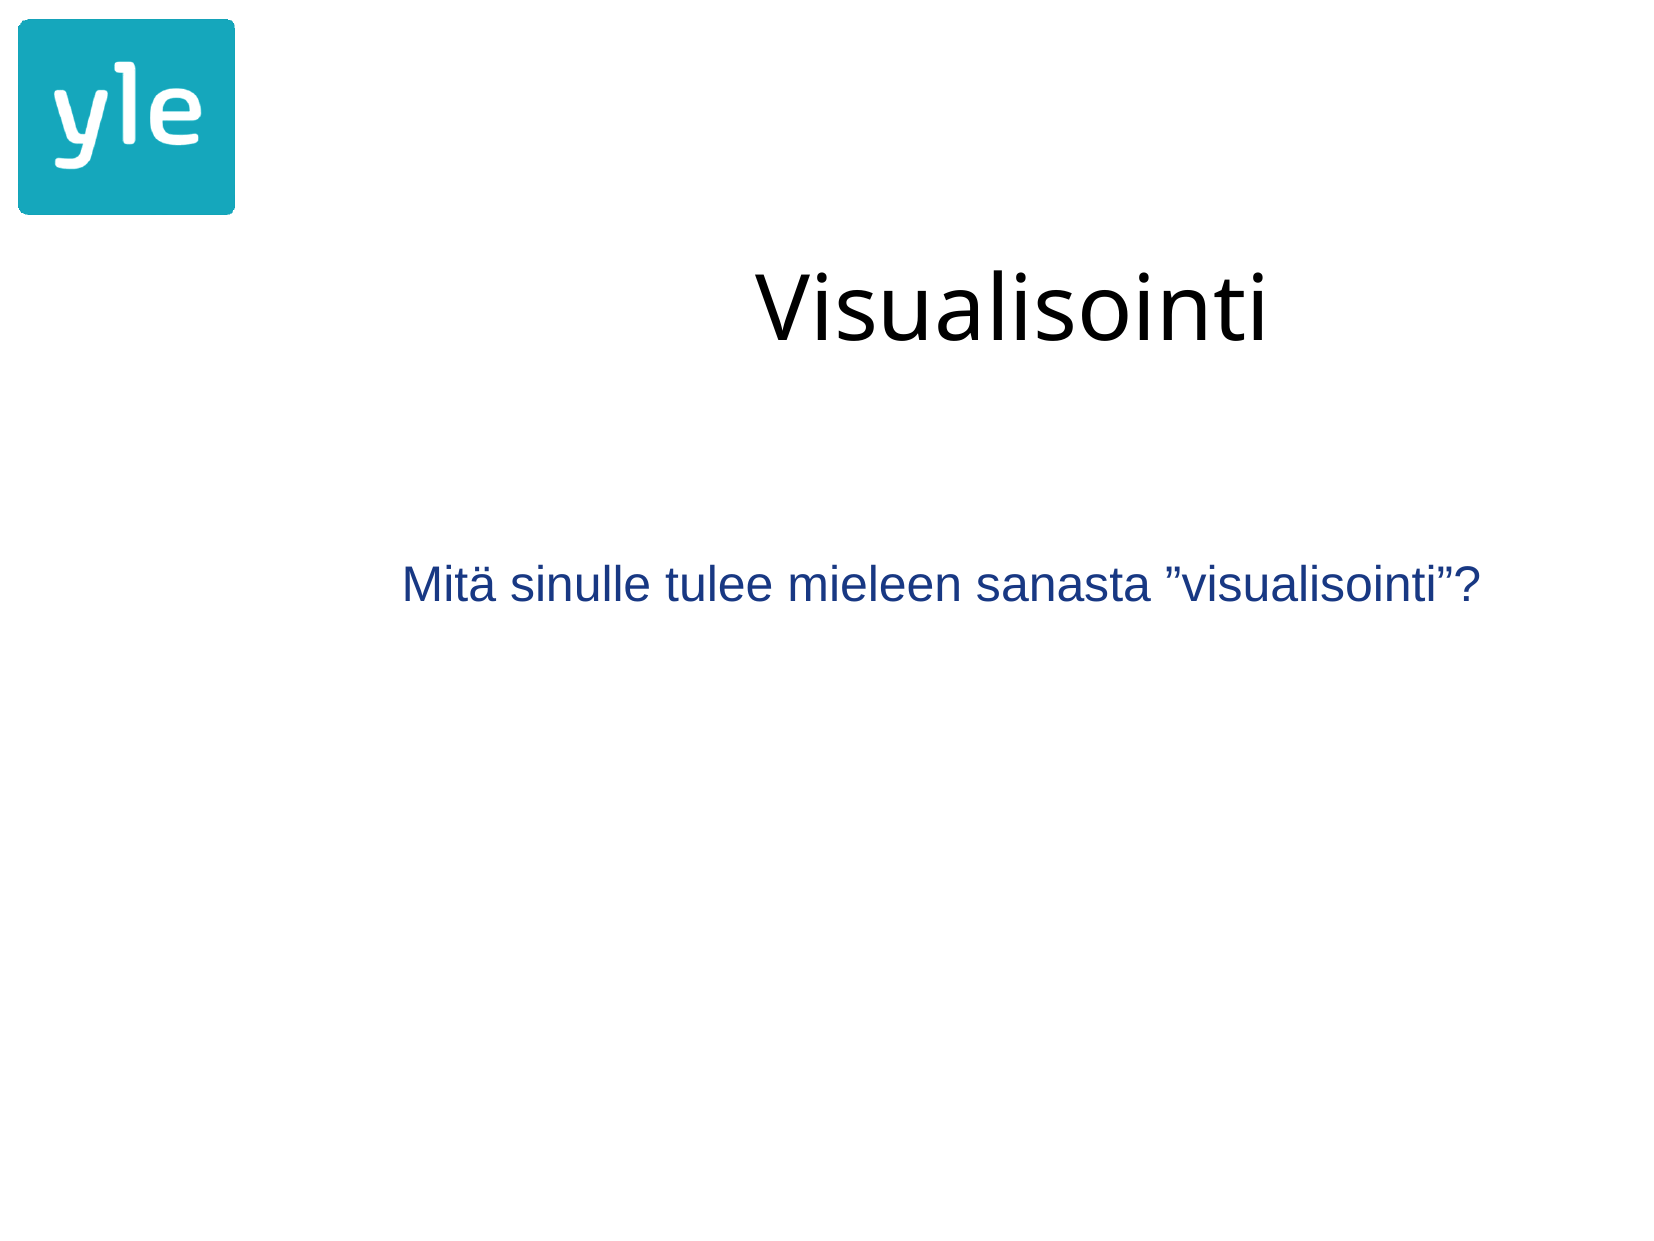

# Visualisointi
Mitä sinulle tulee mieleen sanasta ”visualisointi”?